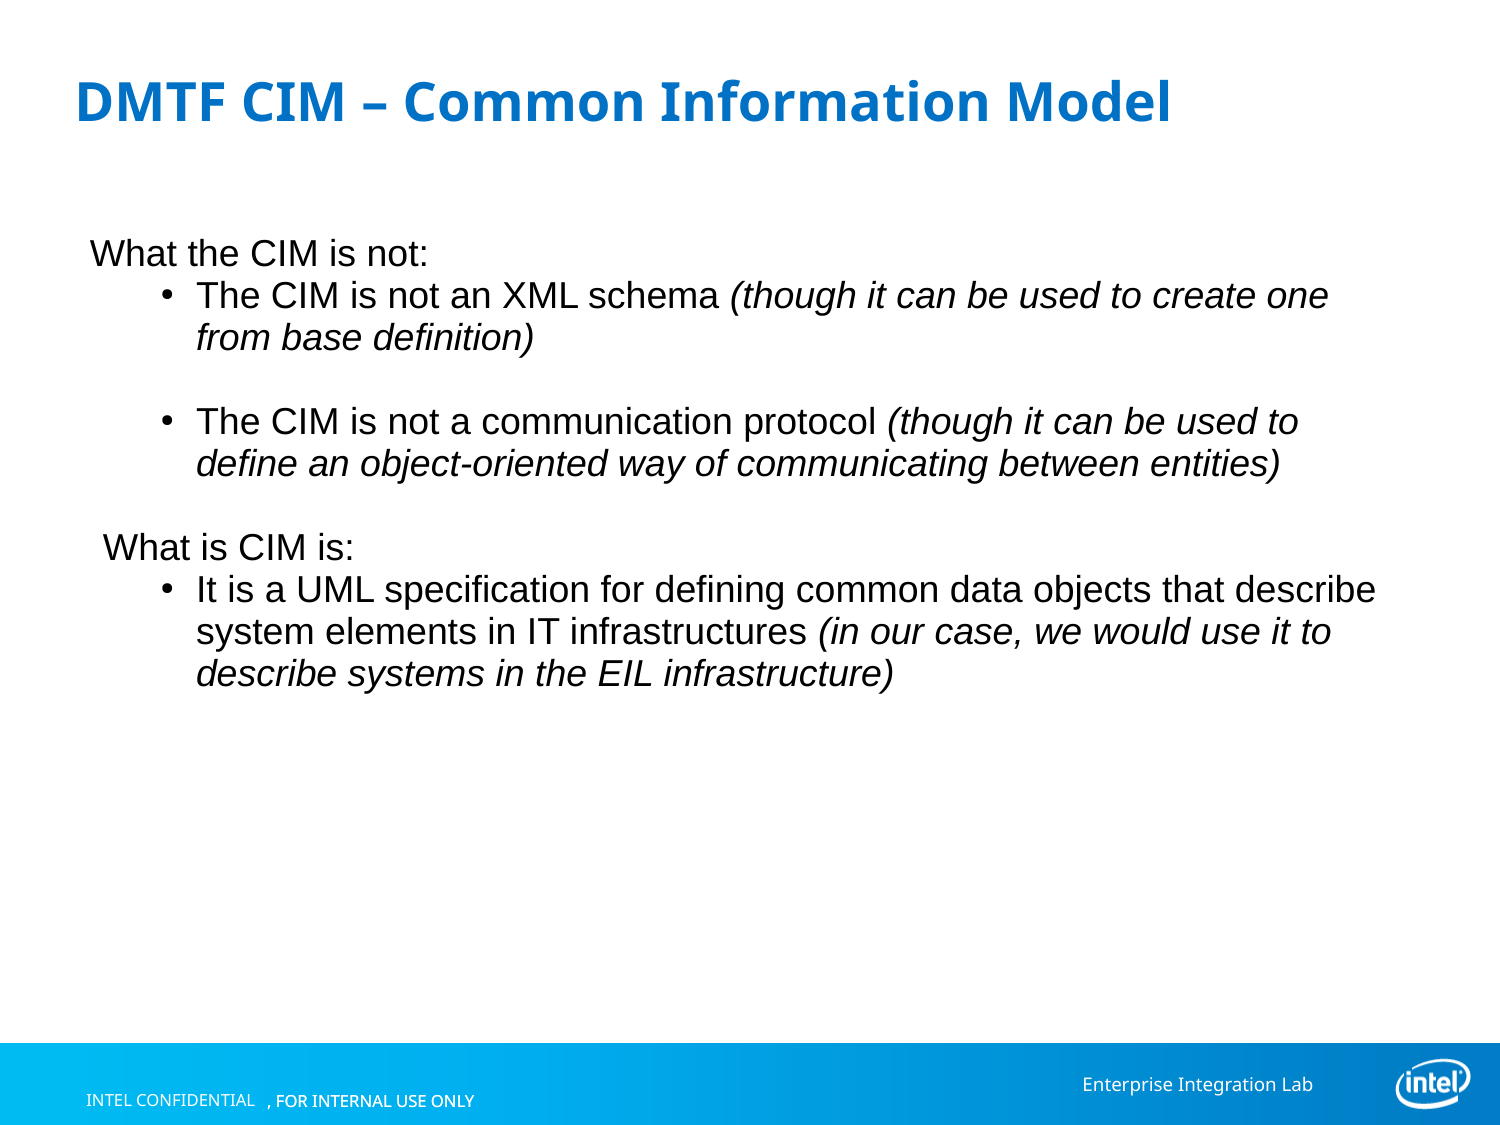

# DMTF CIM – Common Information Model
What the CIM is not:
The CIM is not an XML schema (though it can be used to create one from base definition)
The CIM is not a communication protocol (though it can be used to define an object-oriented way of communicating between entities)
What is CIM is:
It is a UML specification for defining common data objects that describe system elements in IT infrastructures (in our case, we would use it to describe systems in the EIL infrastructure)